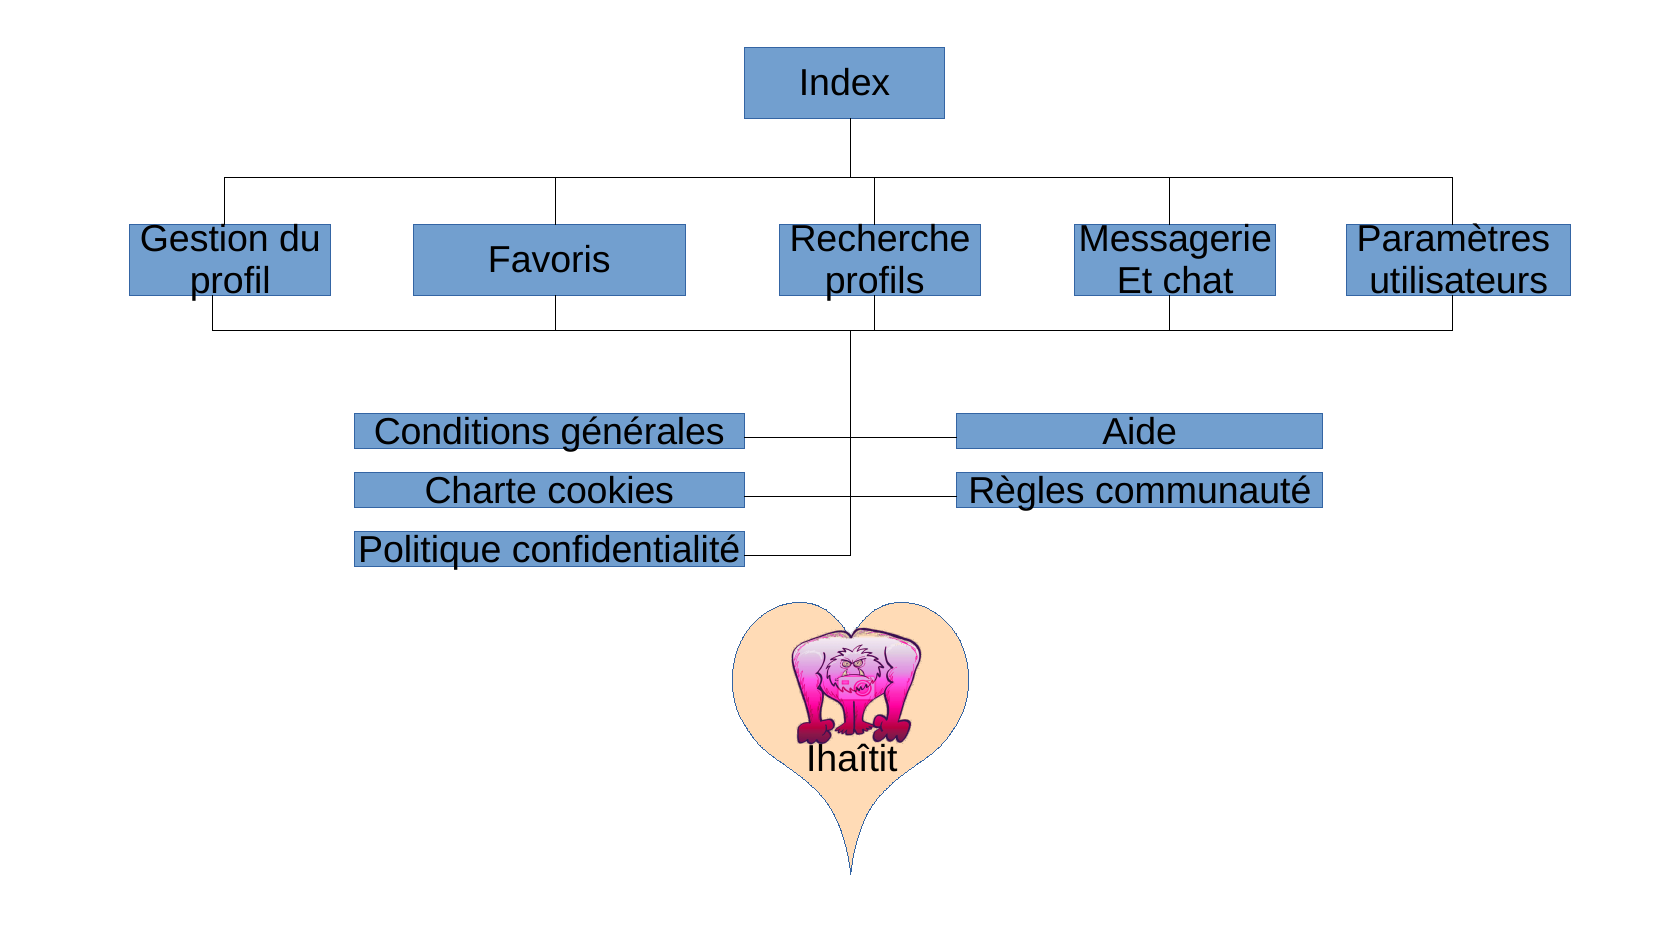

Index
Gestion du
profil
Favoris
Recherche
profils
Messagerie
Et chat
Paramètres
utilisateurs
Conditions générales
Aide
Charte cookies
Règles communauté
Politique confidentialité
 Ihaîtit